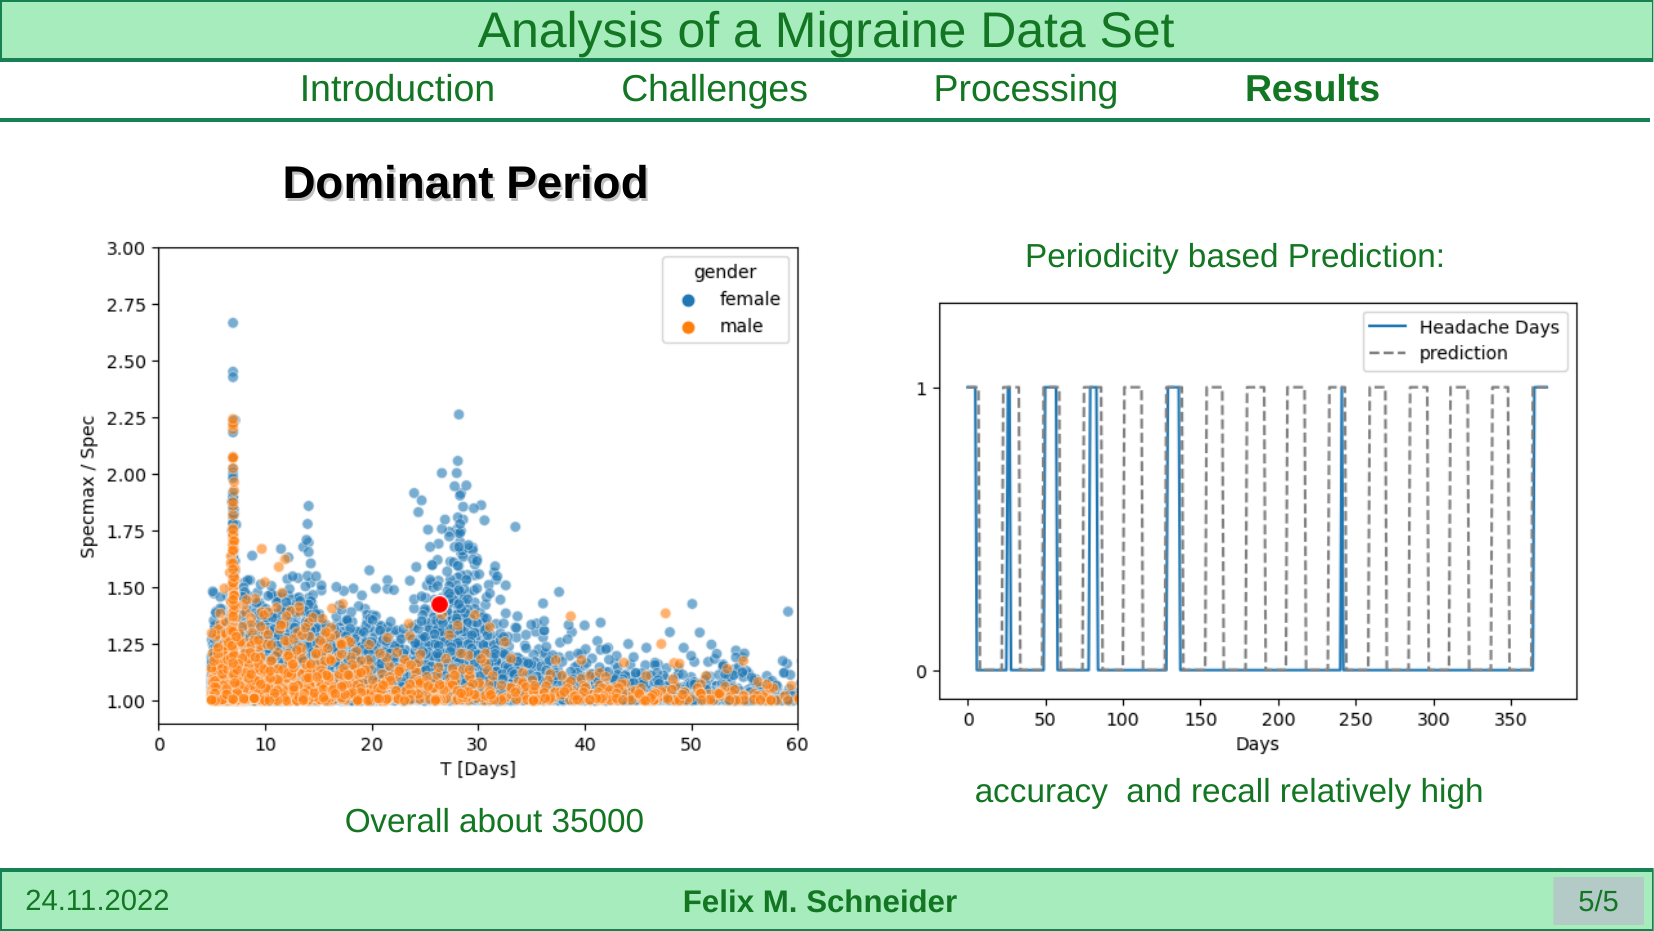

# Analysis of a Migraine Data Set
Introduction Challenges Processing Results
Dominant Period
Periodicity based Prediction:
accuracy and recall relatively high
Overall about 35000
5/5
5/5